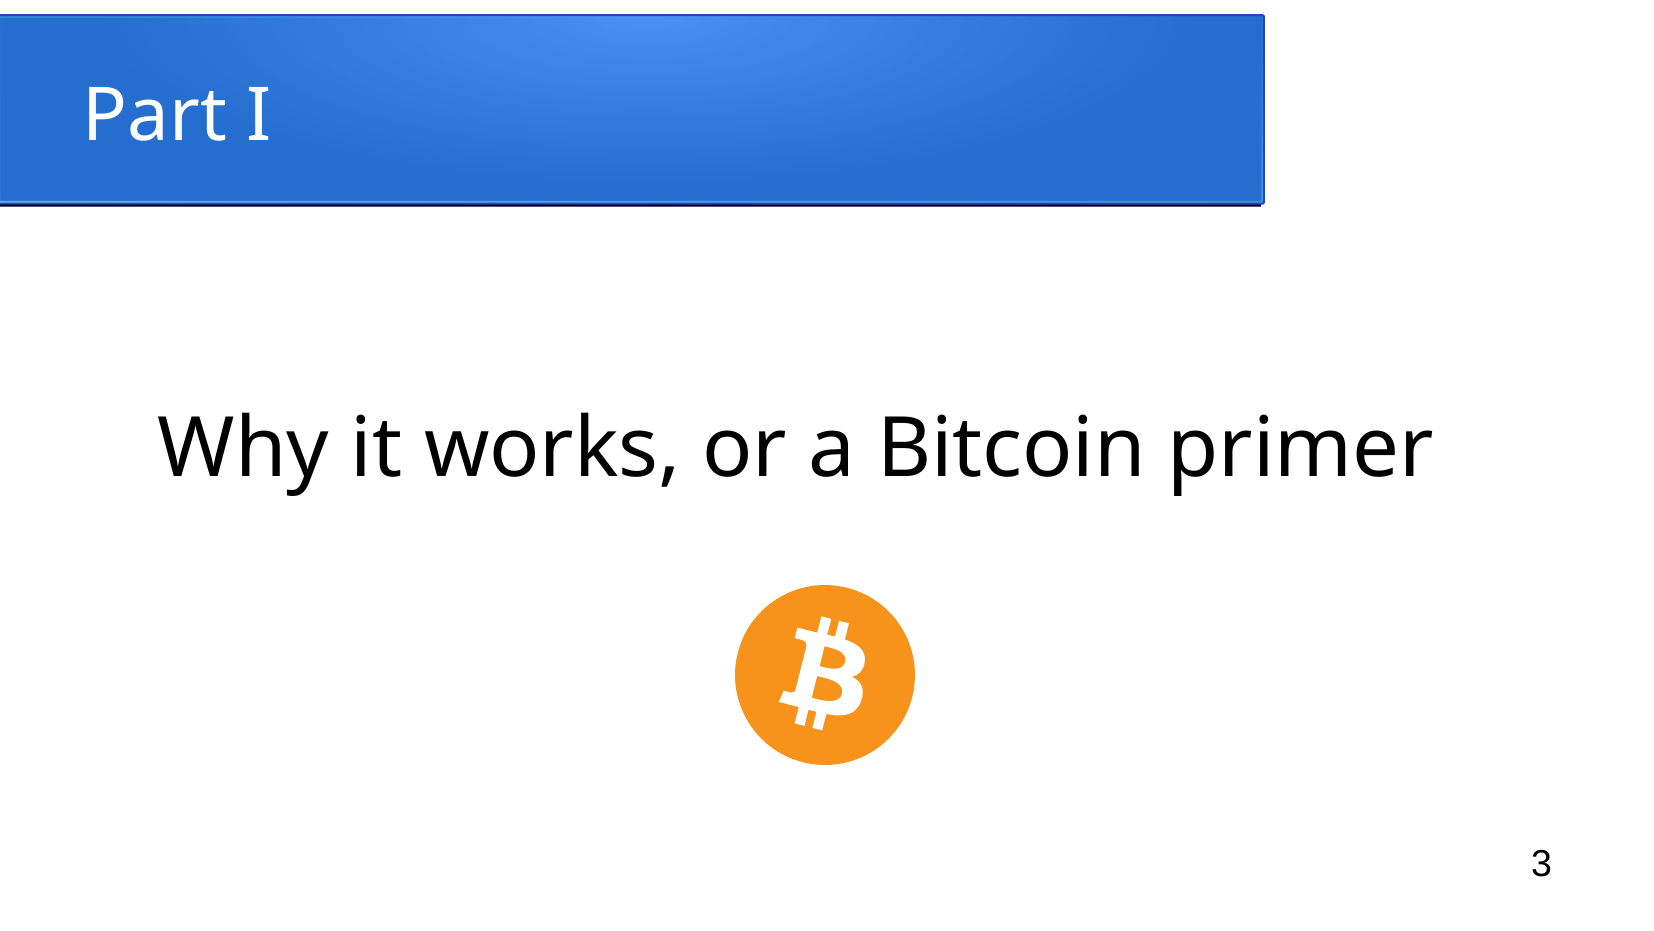

# Part I
Why it works, or a Bitcoin primer